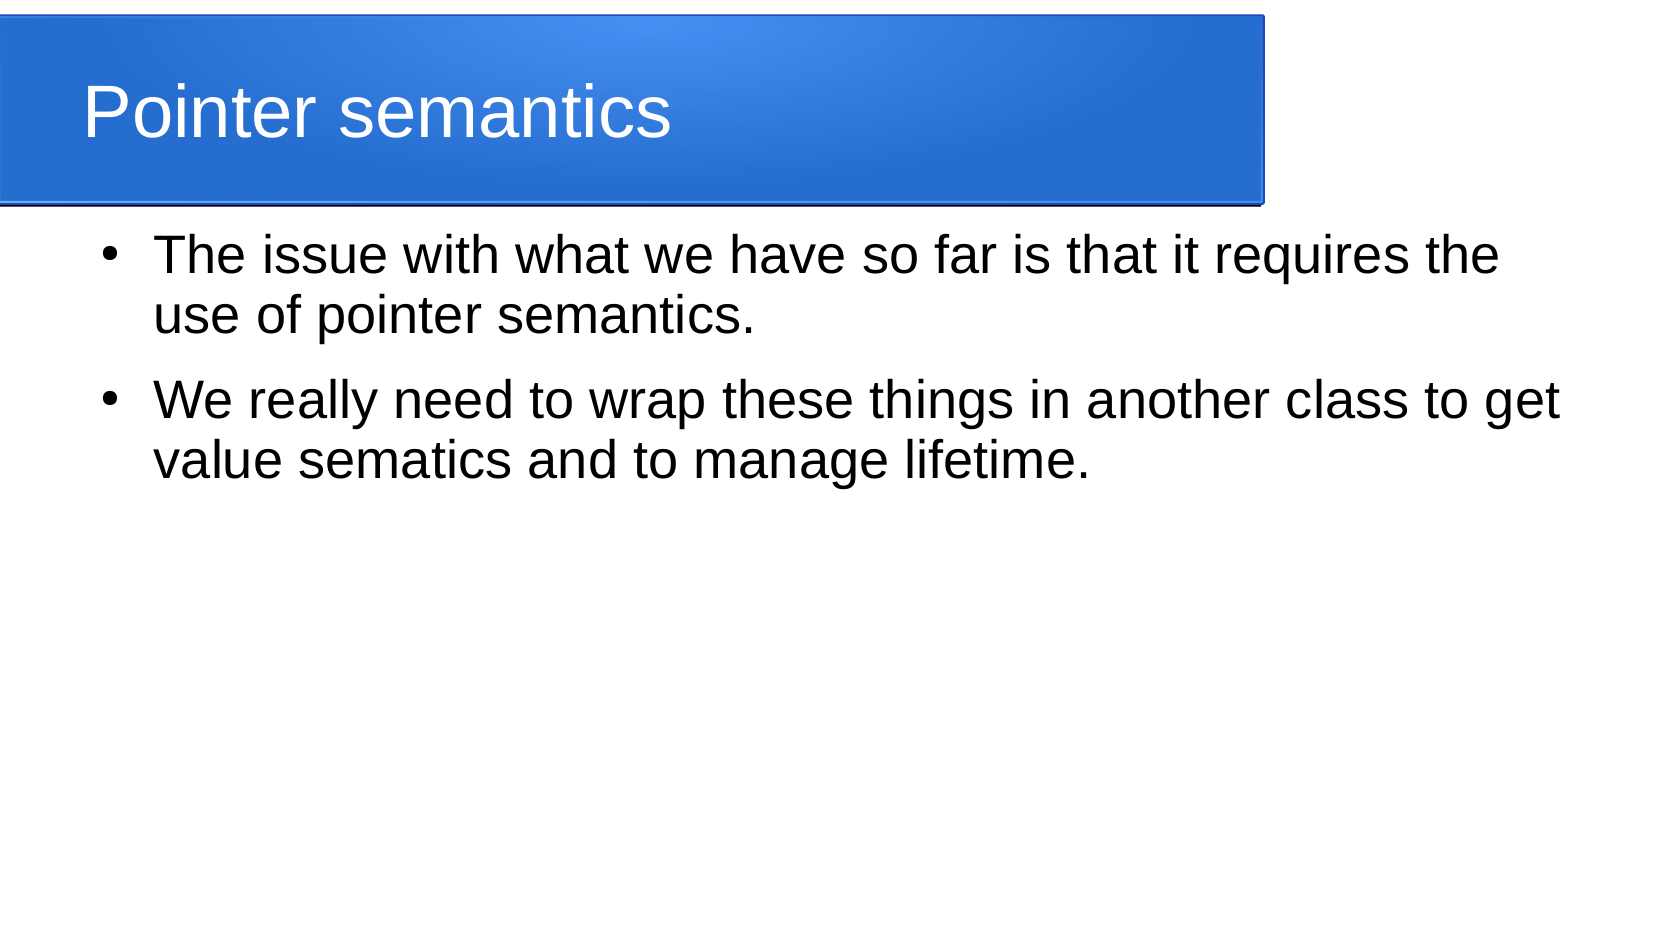

# Pointer semantics
The issue with what we have so far is that it requires the use of pointer semantics.
We really need to wrap these things in another class to get value sematics and to manage lifetime.